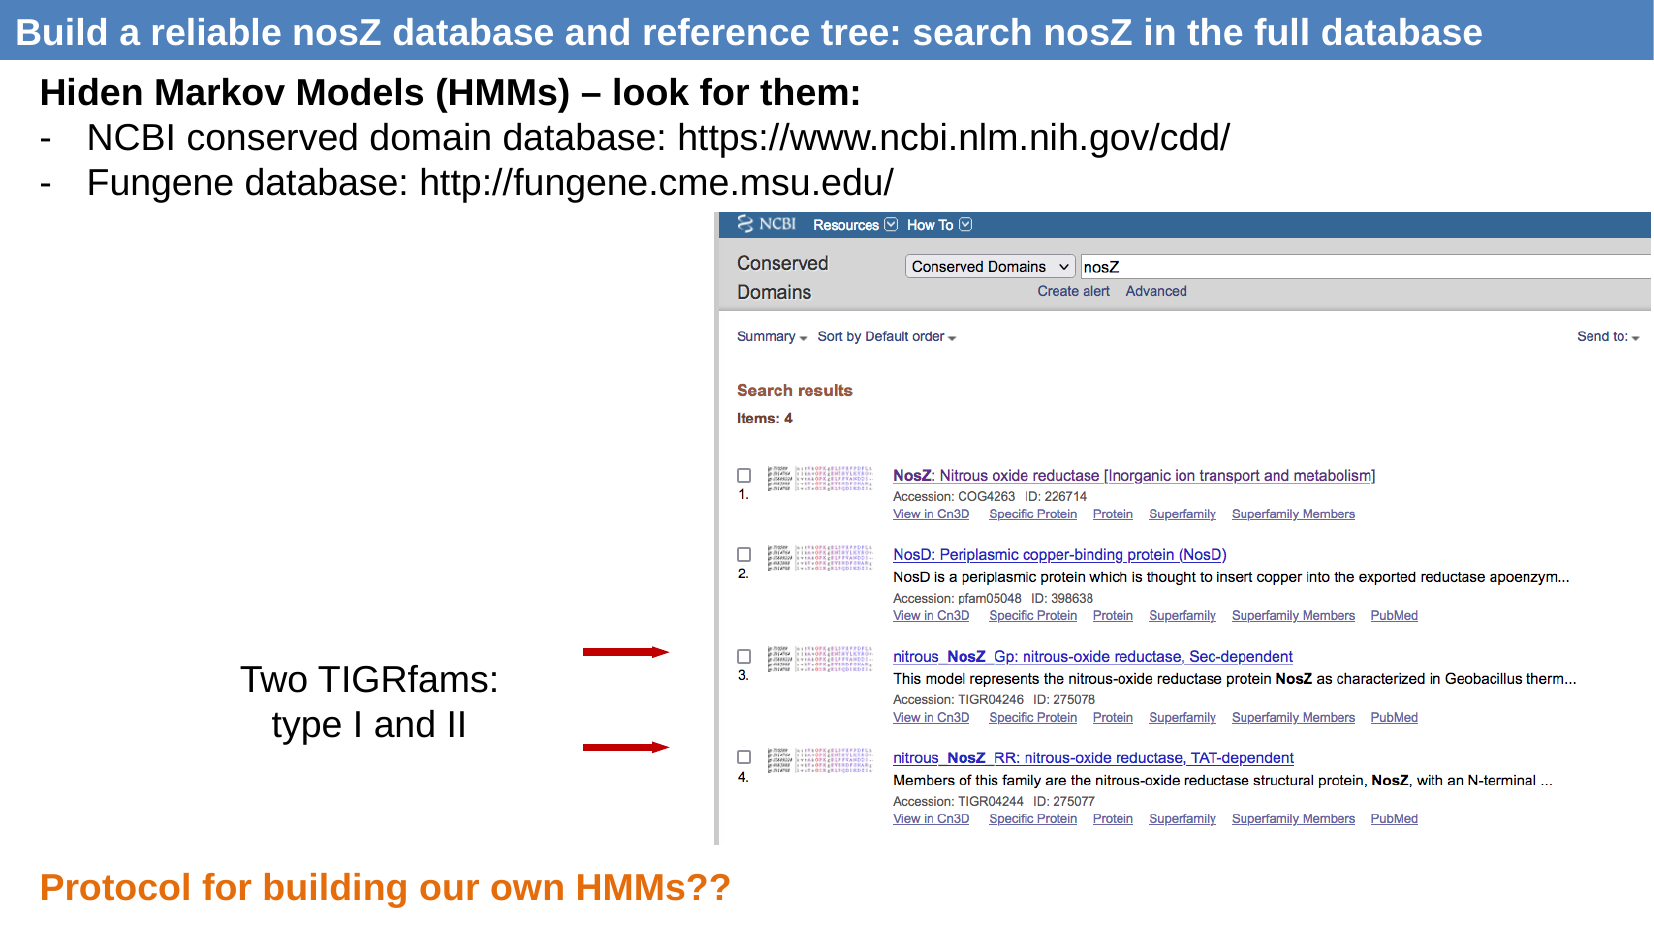

Build a reliable nosZ database and reference tree: search nosZ in the full database
Hiden Markov Models (HMMs) – look for them:
NCBI conserved domain database: https://www.ncbi.nlm.nih.gov/cdd/
Fungene database: http://fungene.cme.msu.edu/
Two TIGRfams:
type I and II
Protocol for building our own HMMs??